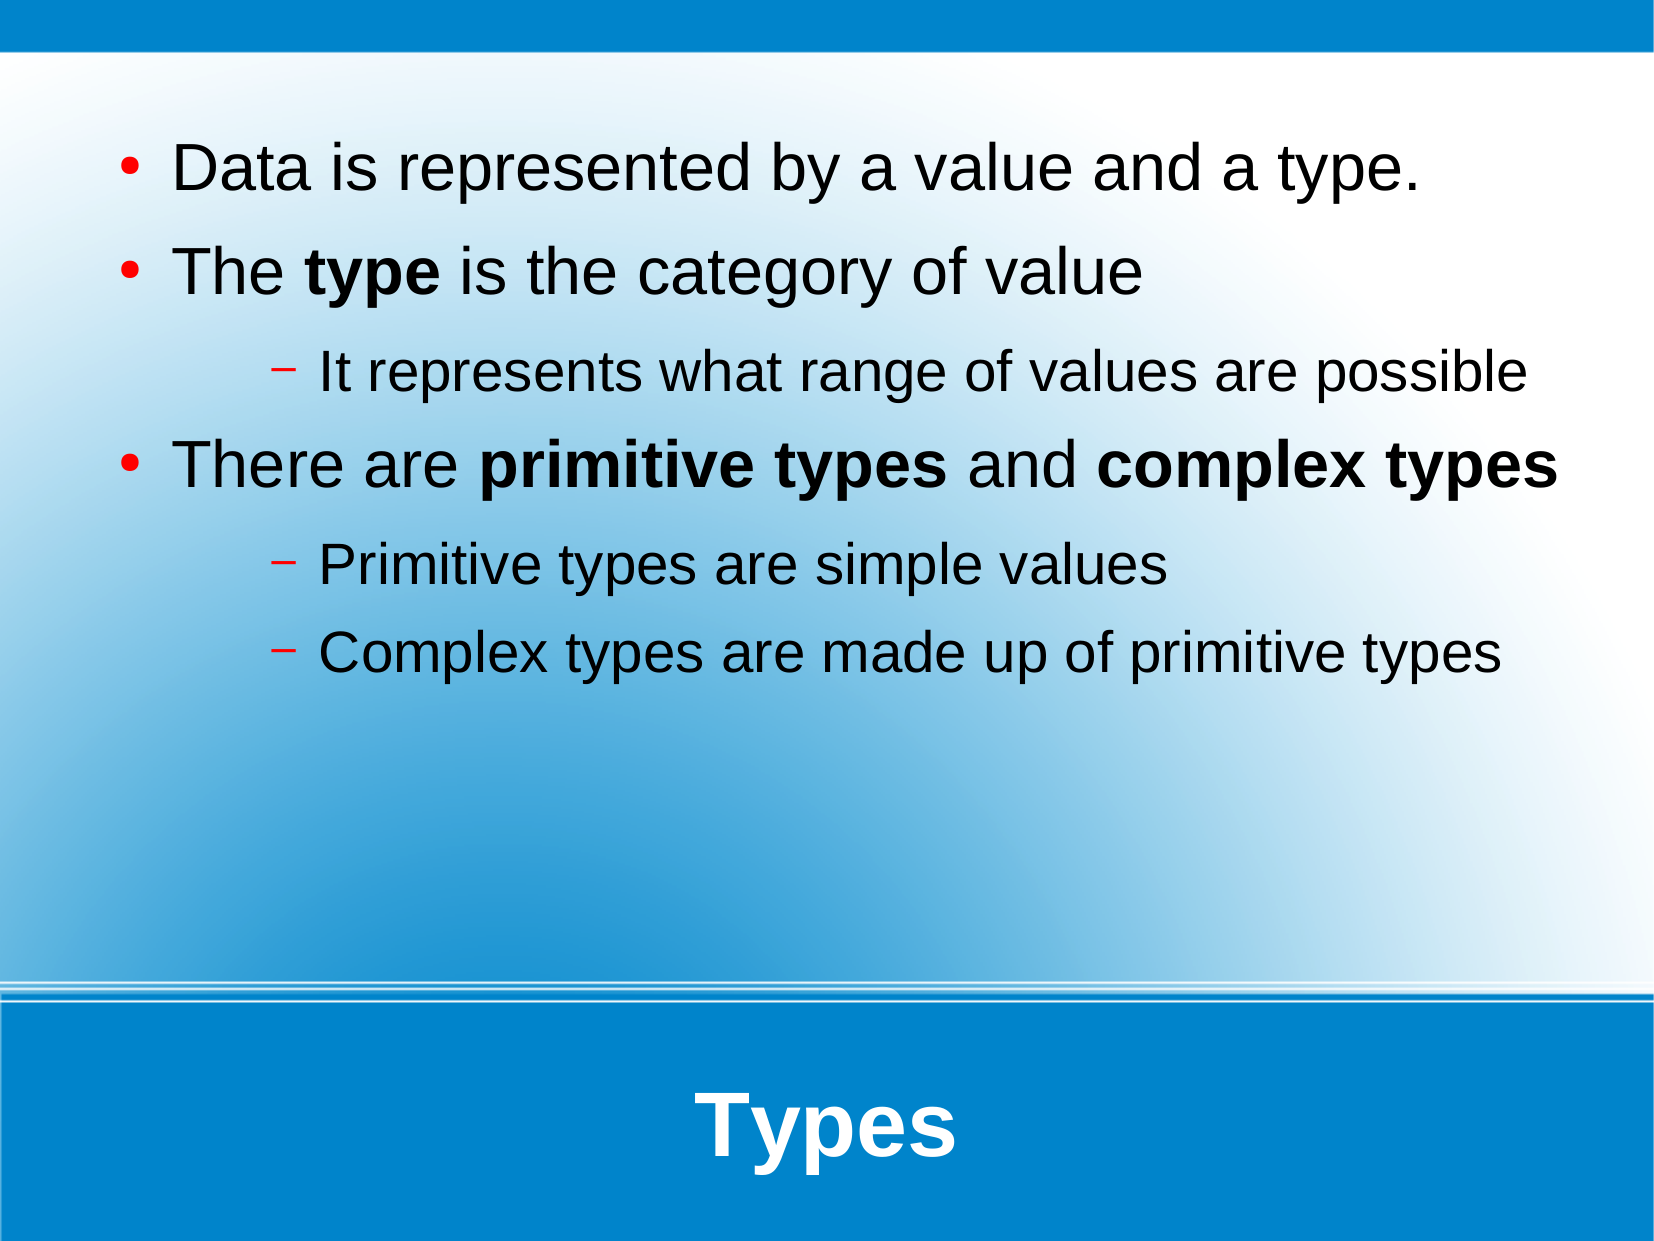

Data is represented by a value and a type.
The type is the category of value
It represents what range of values are possible
There are primitive types and complex types
Primitive types are simple values
Complex types are made up of primitive types
# Types